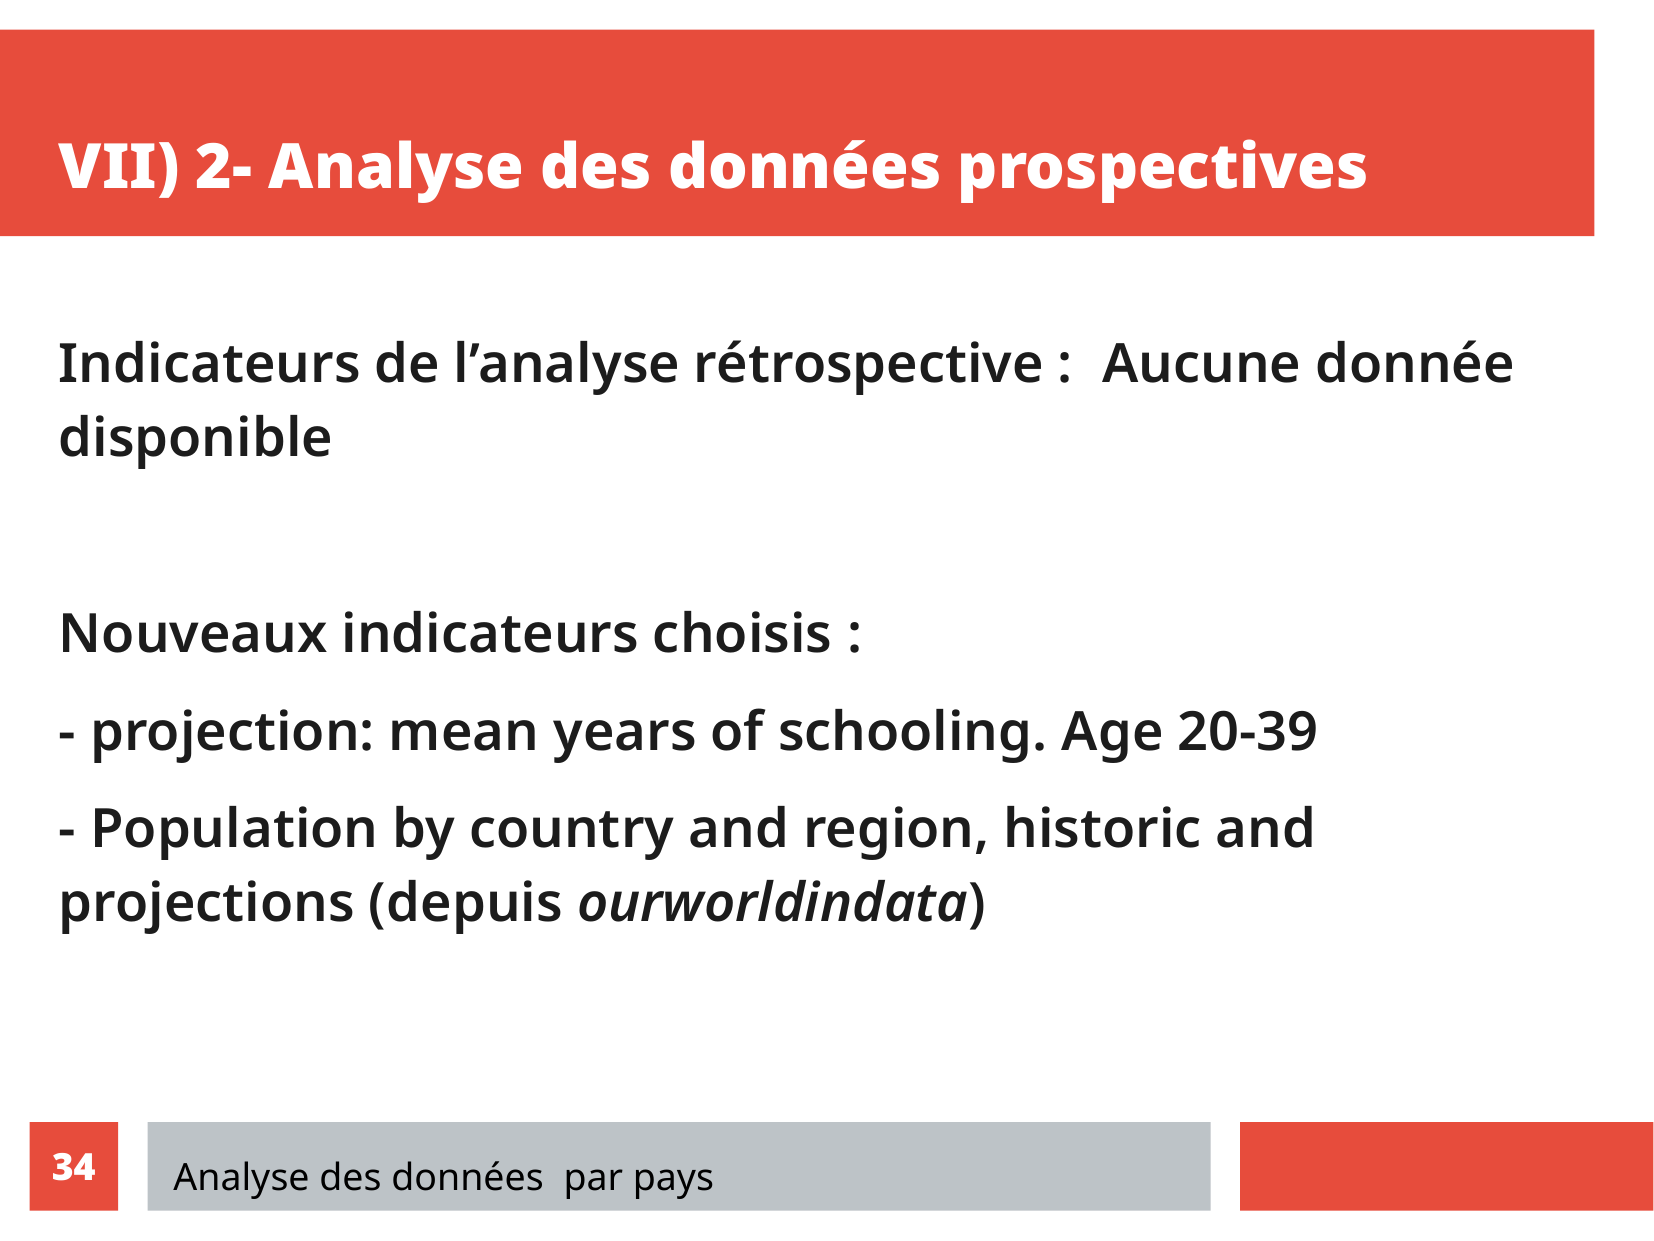

# VII) 2- Analyse des données prospectives
Indicateurs de l’analyse rétrospective : Aucune donnée disponible
Nouveaux indicateurs choisis :
- projection: mean years of schooling. Age 20-39
- Population by country and region, historic and projections (depuis ourworldindata)
34
Analyse des données par pays